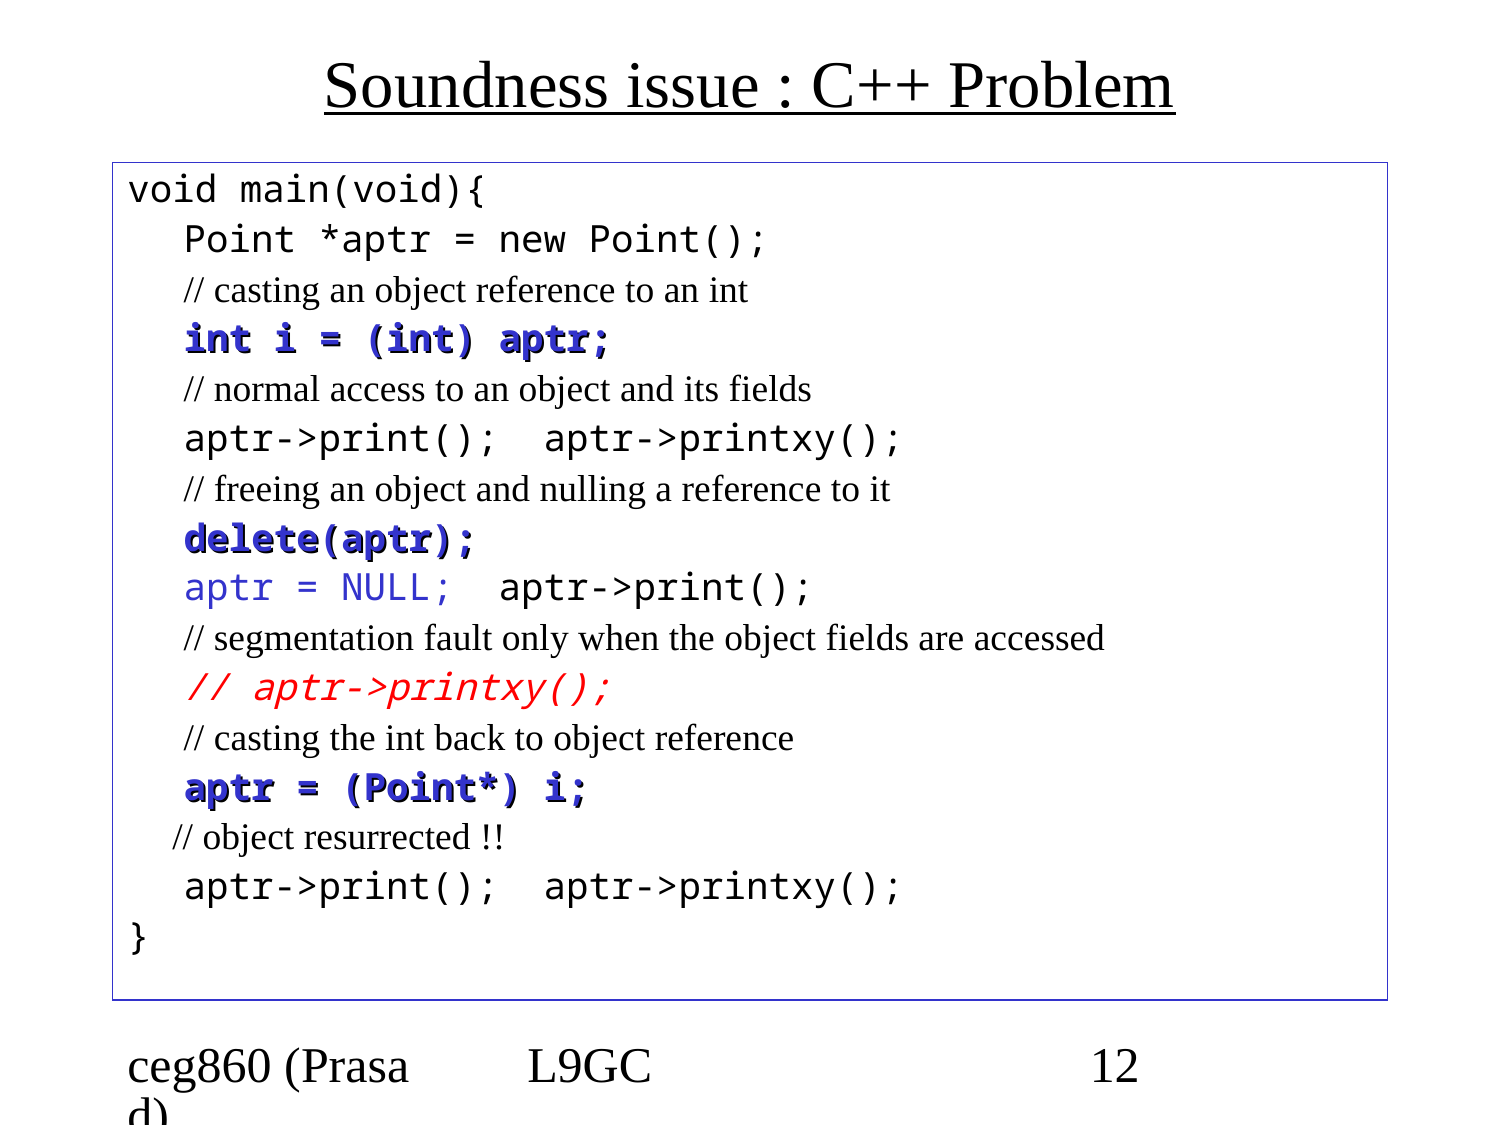

# Soundness issue : C++ Problem
void main(void){
	Point *aptr = new Point();
 	// casting an object reference to an int
	int i = (int) aptr;
	// normal access to an object and its fields
	aptr->print(); aptr->printxy();
	// freeing an object and nulling a reference to it
	delete(aptr);
	aptr = NULL; aptr->print();
	// segmentation fault only when the object fields are accessed
	// aptr->printxy();
 	// casting the int back to object reference
	aptr = (Point*) i;
 // object resurrected !!
	aptr->print(); aptr->printxy();
}
ceg860 (Prasad)
L9GC
12